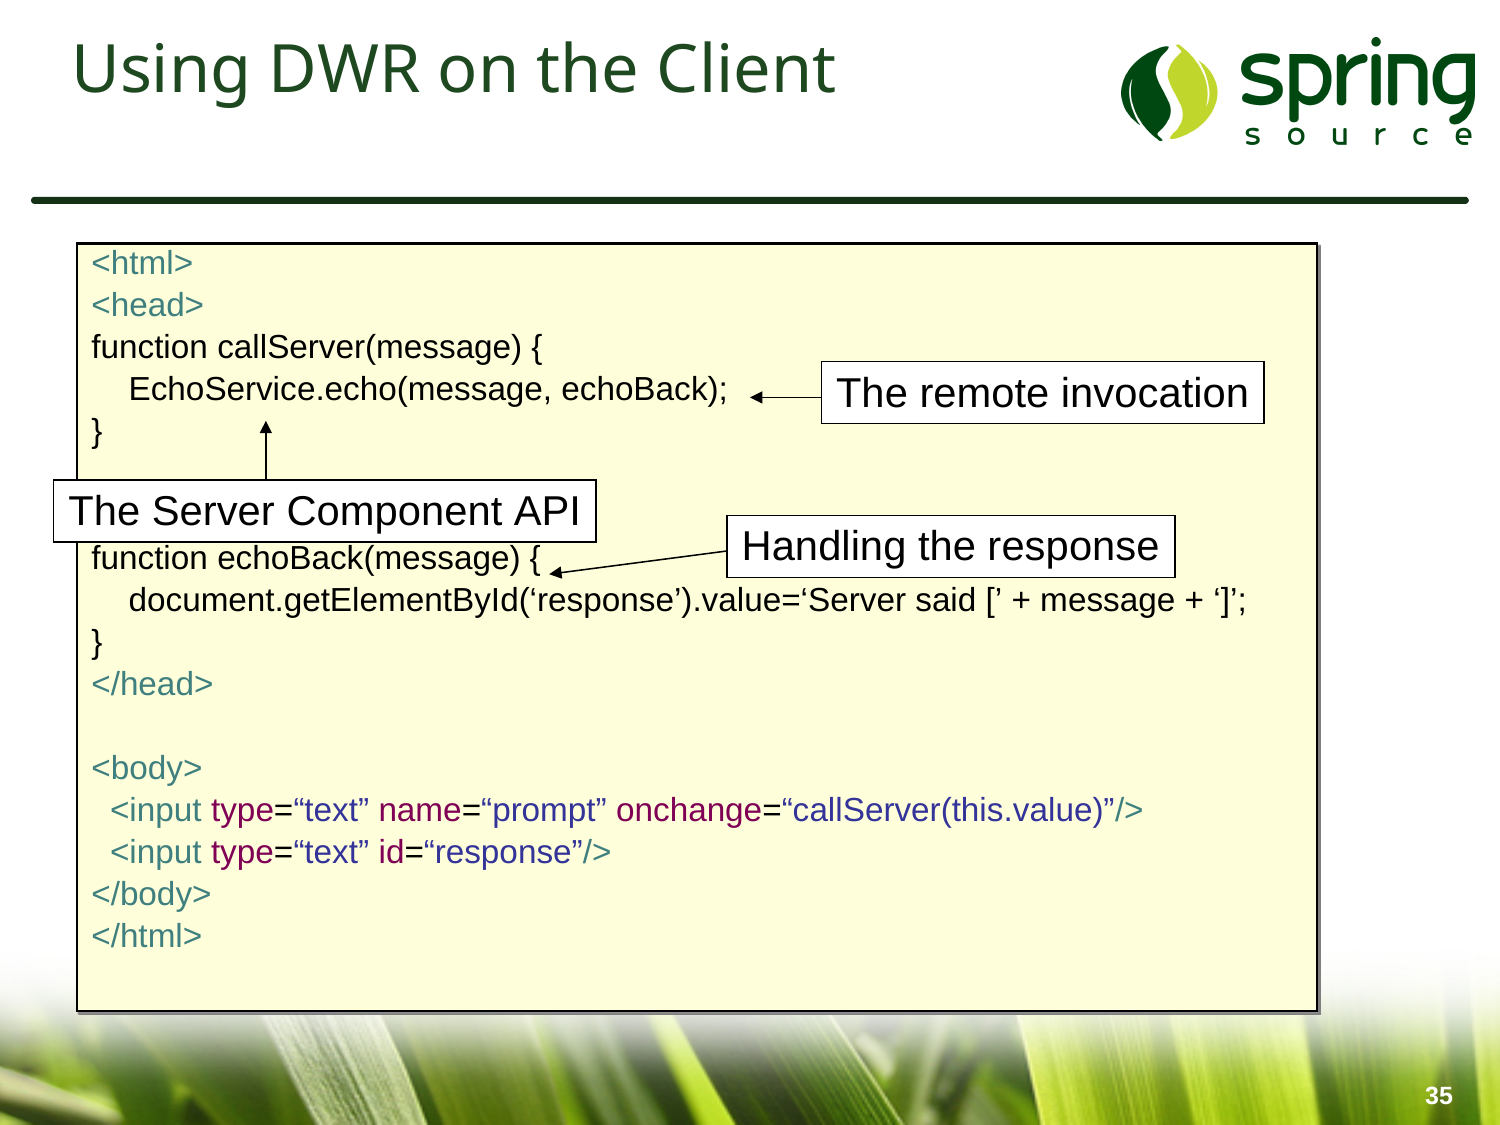

# Using DWR on the Client
<html>
<head>
function callServer(message) {
 EchoService.echo(message, echoBack);
}
function echoBack(message) {
 document.getElementById(‘response’).value=‘Server said [’ + message + ‘]’;
}
</head>
<body>
 <input type=“text” name=“prompt” onchange=“callServer(this.value)”/>
 <input type=“text” id=“response”/>
</body>
</html>
The remote invocation
The Server Component API
Handling the response